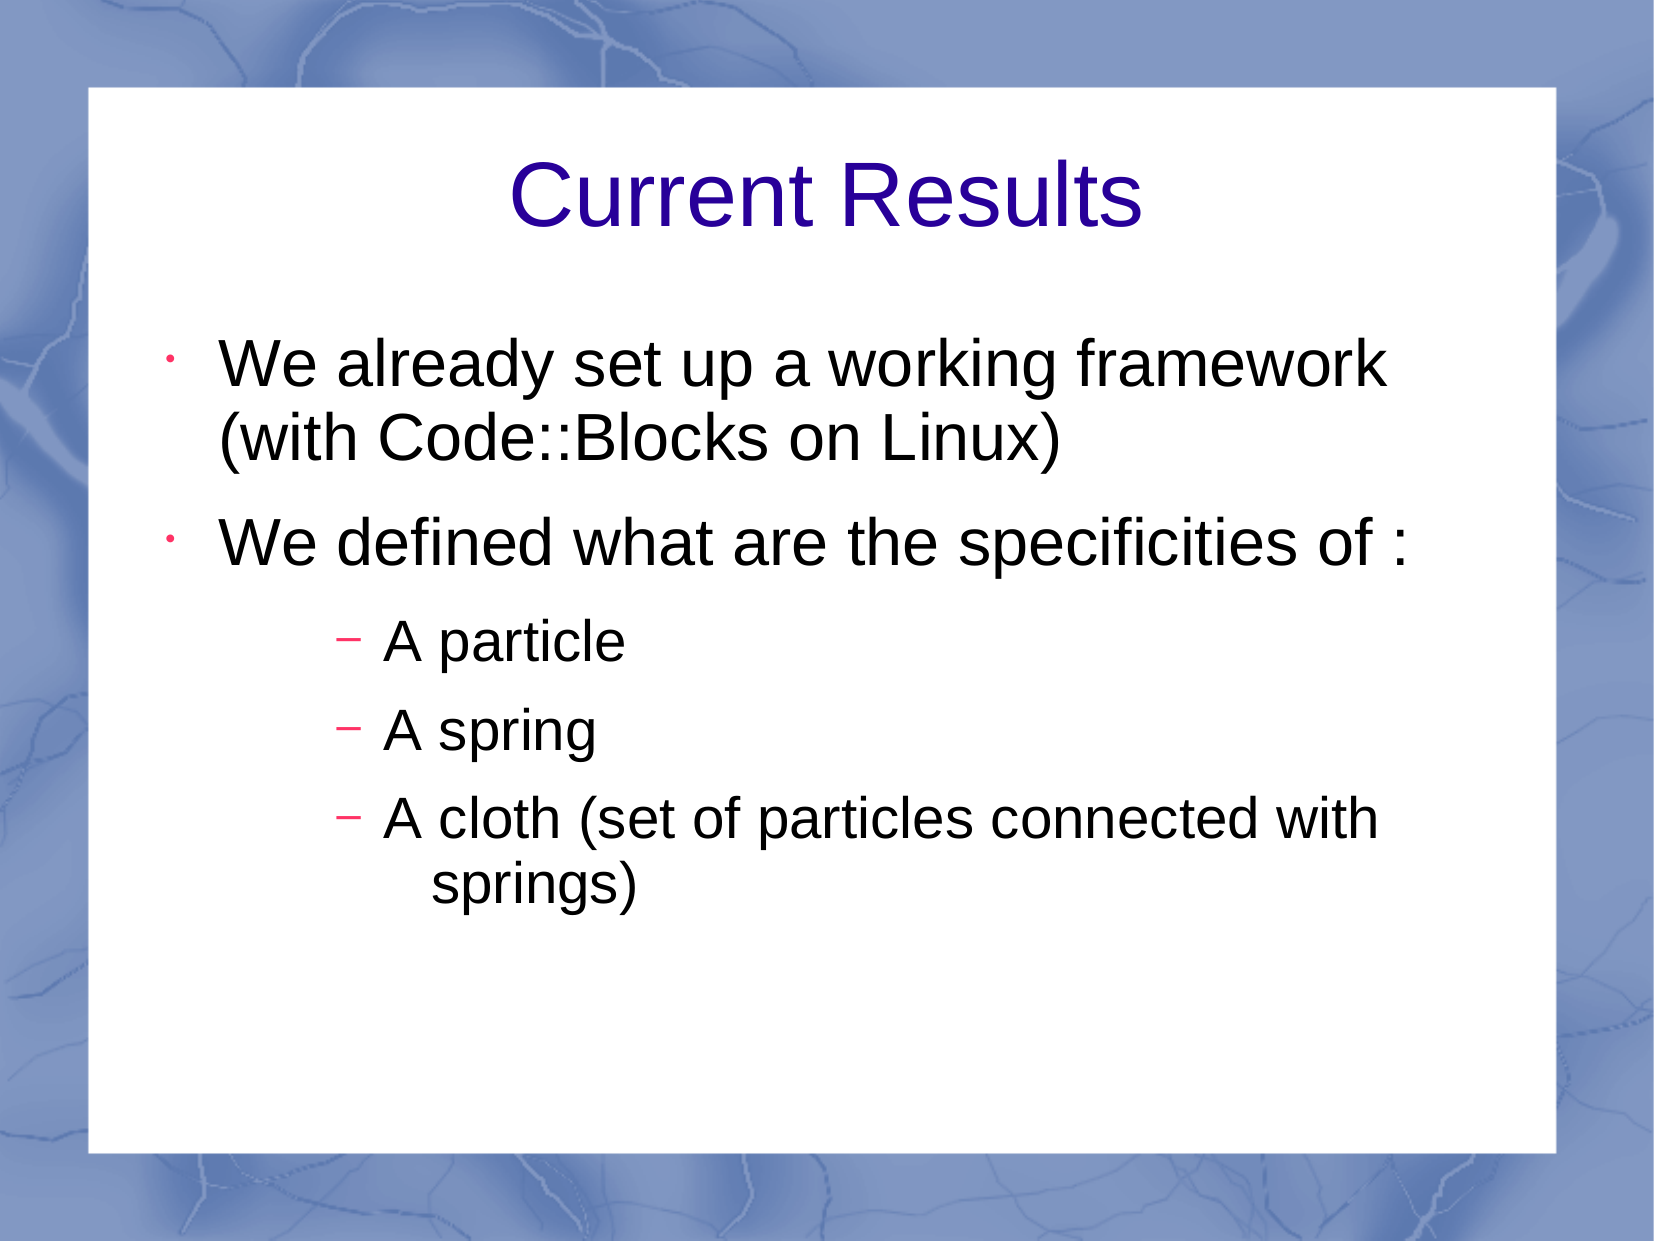

# Current Results
We already set up a working framework (with Code::Blocks on Linux)
We defined what are the specificities of :
A particle
A spring
A cloth (set of particles connected with springs)